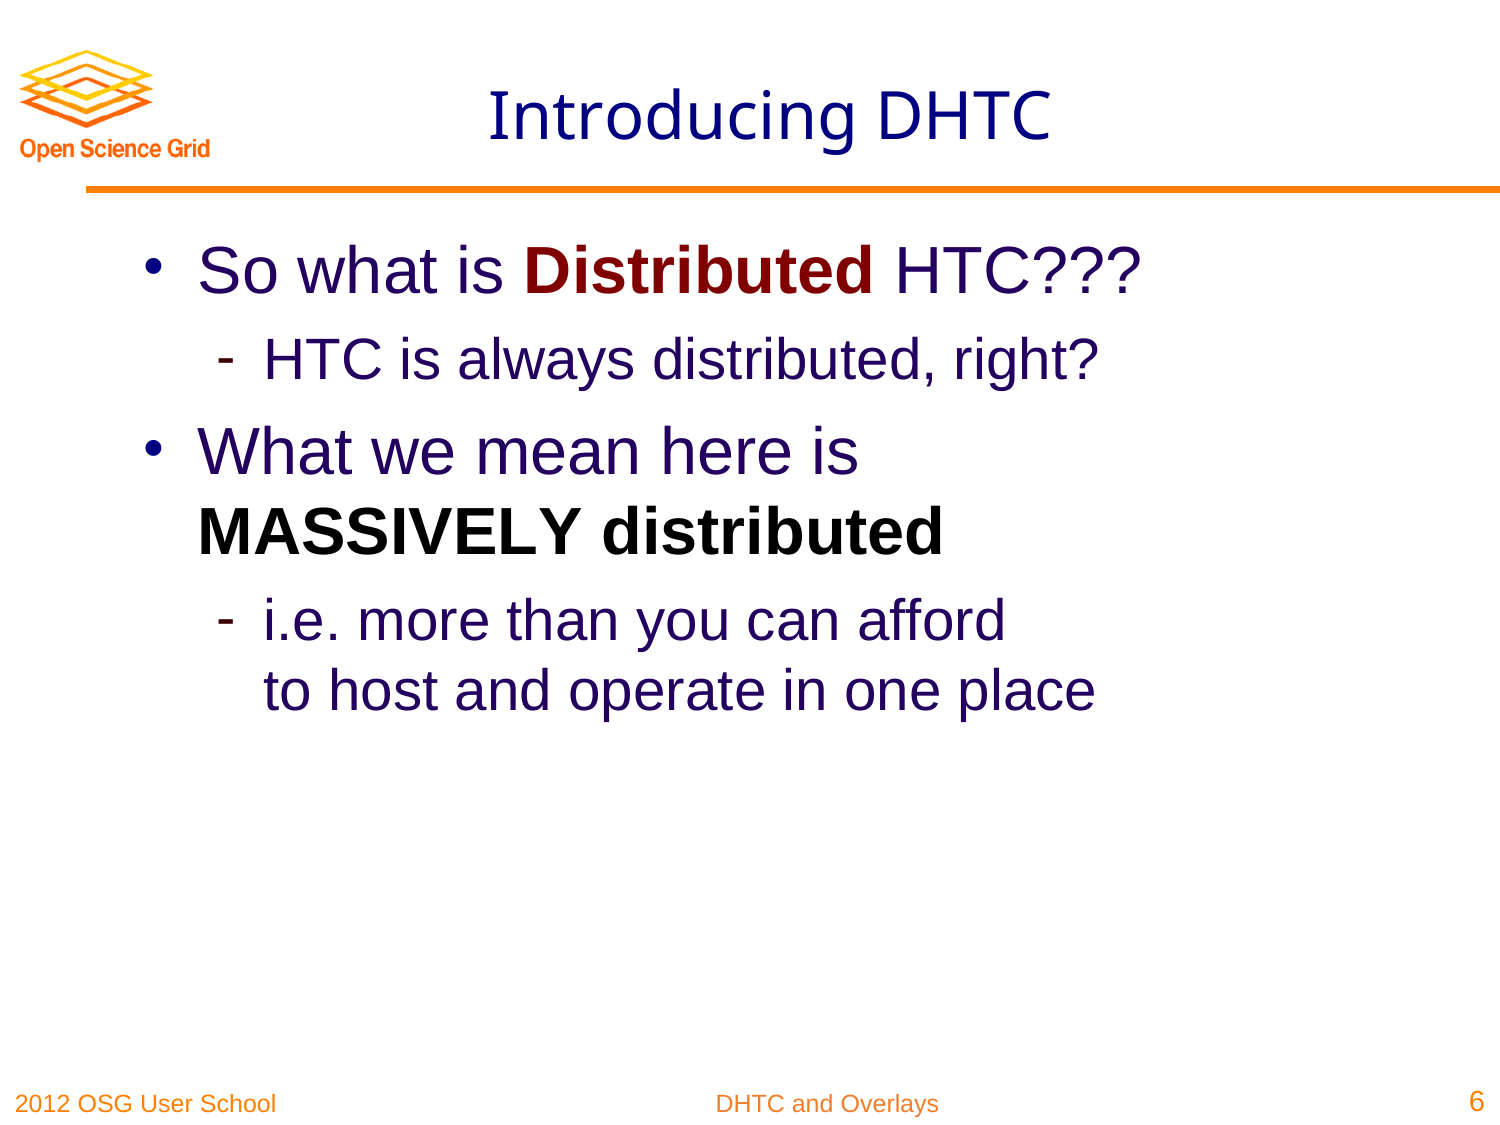

# Introducing DHTC
So what is Distributed HTC???
HTC is always distributed, right?
What we mean here is
MASSIVELY distributed
i.e. more than you can afford
to host and operate in one place